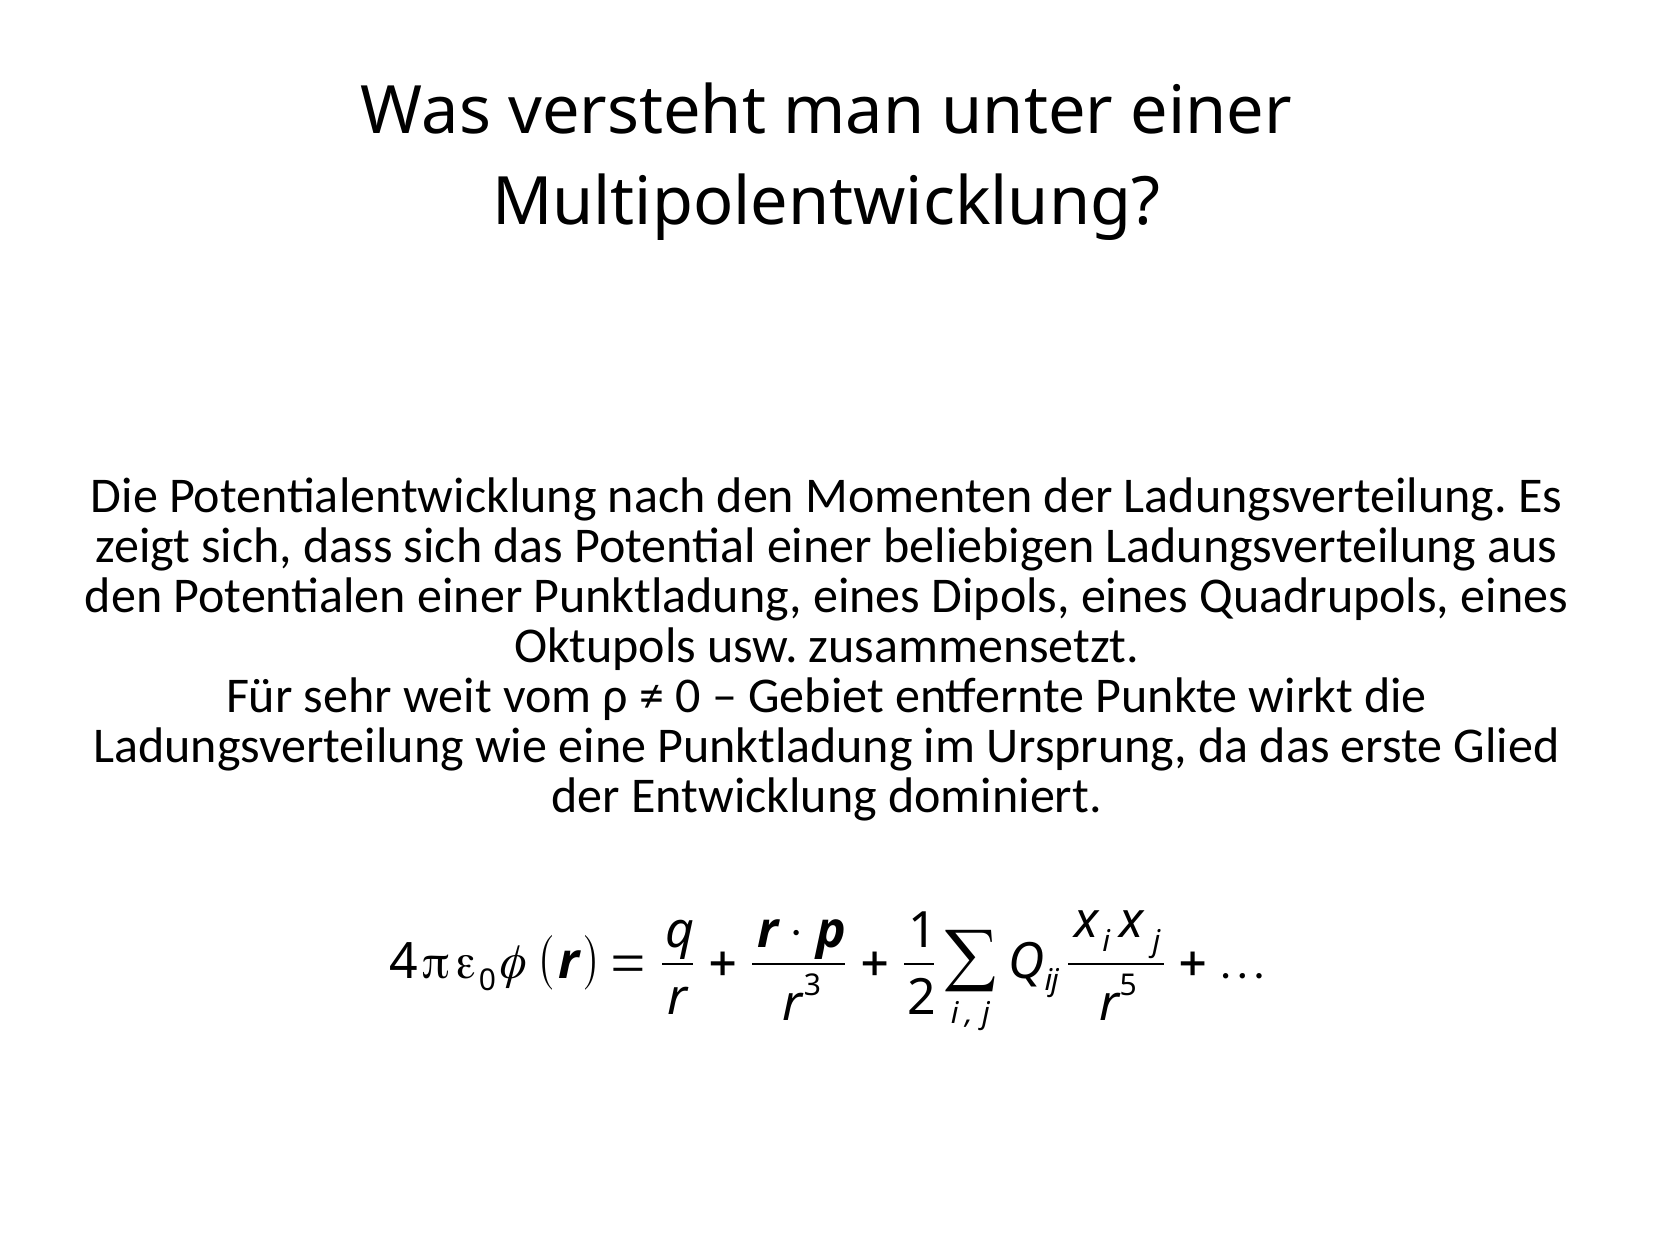

# Was versteht man unter einer Multipolentwicklung?
Die Potentialentwicklung nach den Momenten der Ladungsverteilung. Es zeigt sich, dass sich das Potential einer beliebigen Ladungsverteilung aus den Potentialen einer Punktladung, eines Dipols, eines Quadrupols, eines Oktupols usw. zusammensetzt.
Für sehr weit vom ρ ≠ 0 – Gebiet entfernte Punkte wirkt die Ladungsverteilung wie eine Punktladung im Ursprung, da das erste Glied der Entwicklung dominiert.